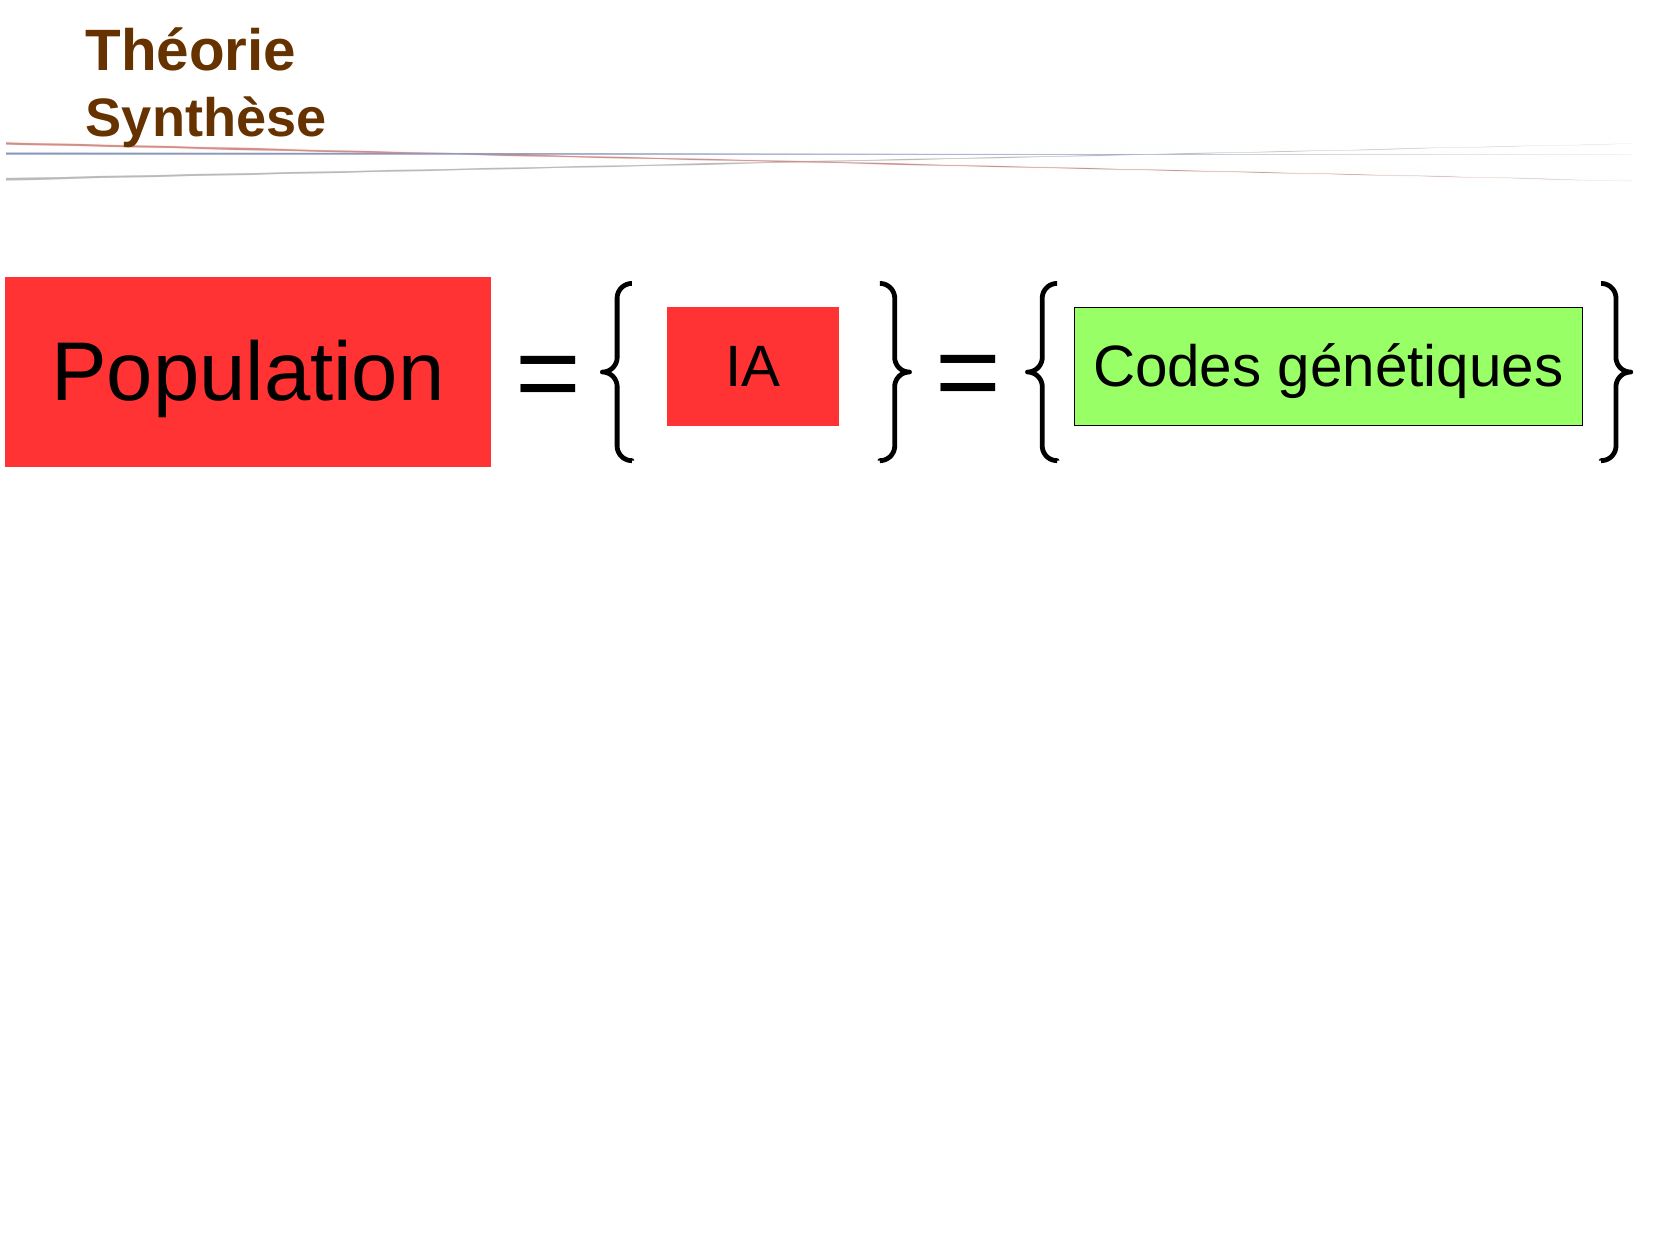

# Théorie Synthèse
Population
=
=
IA
Codes génétiques